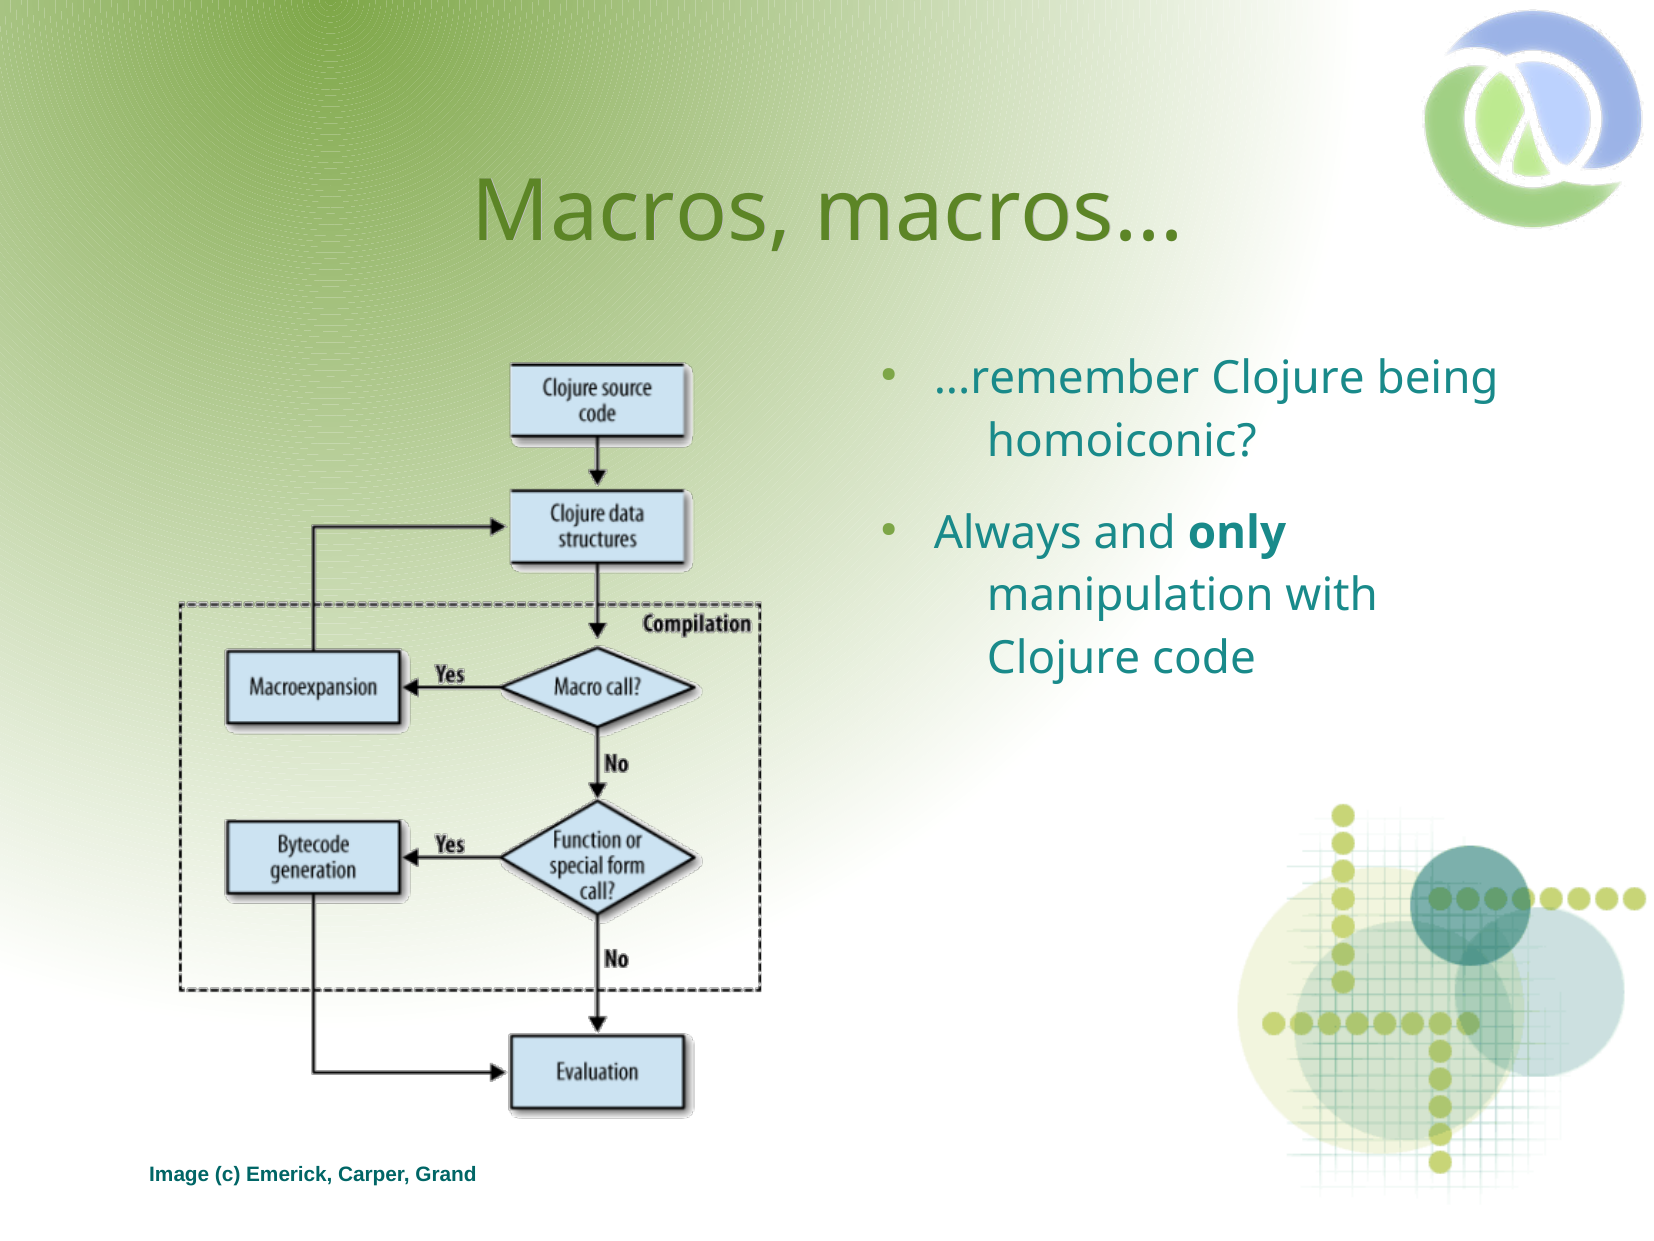

# Macros, macros...
...remember Clojure being homoiconic?
Always and only manipulation with Clojure code
Image (c) Emerick, Carper, Grand